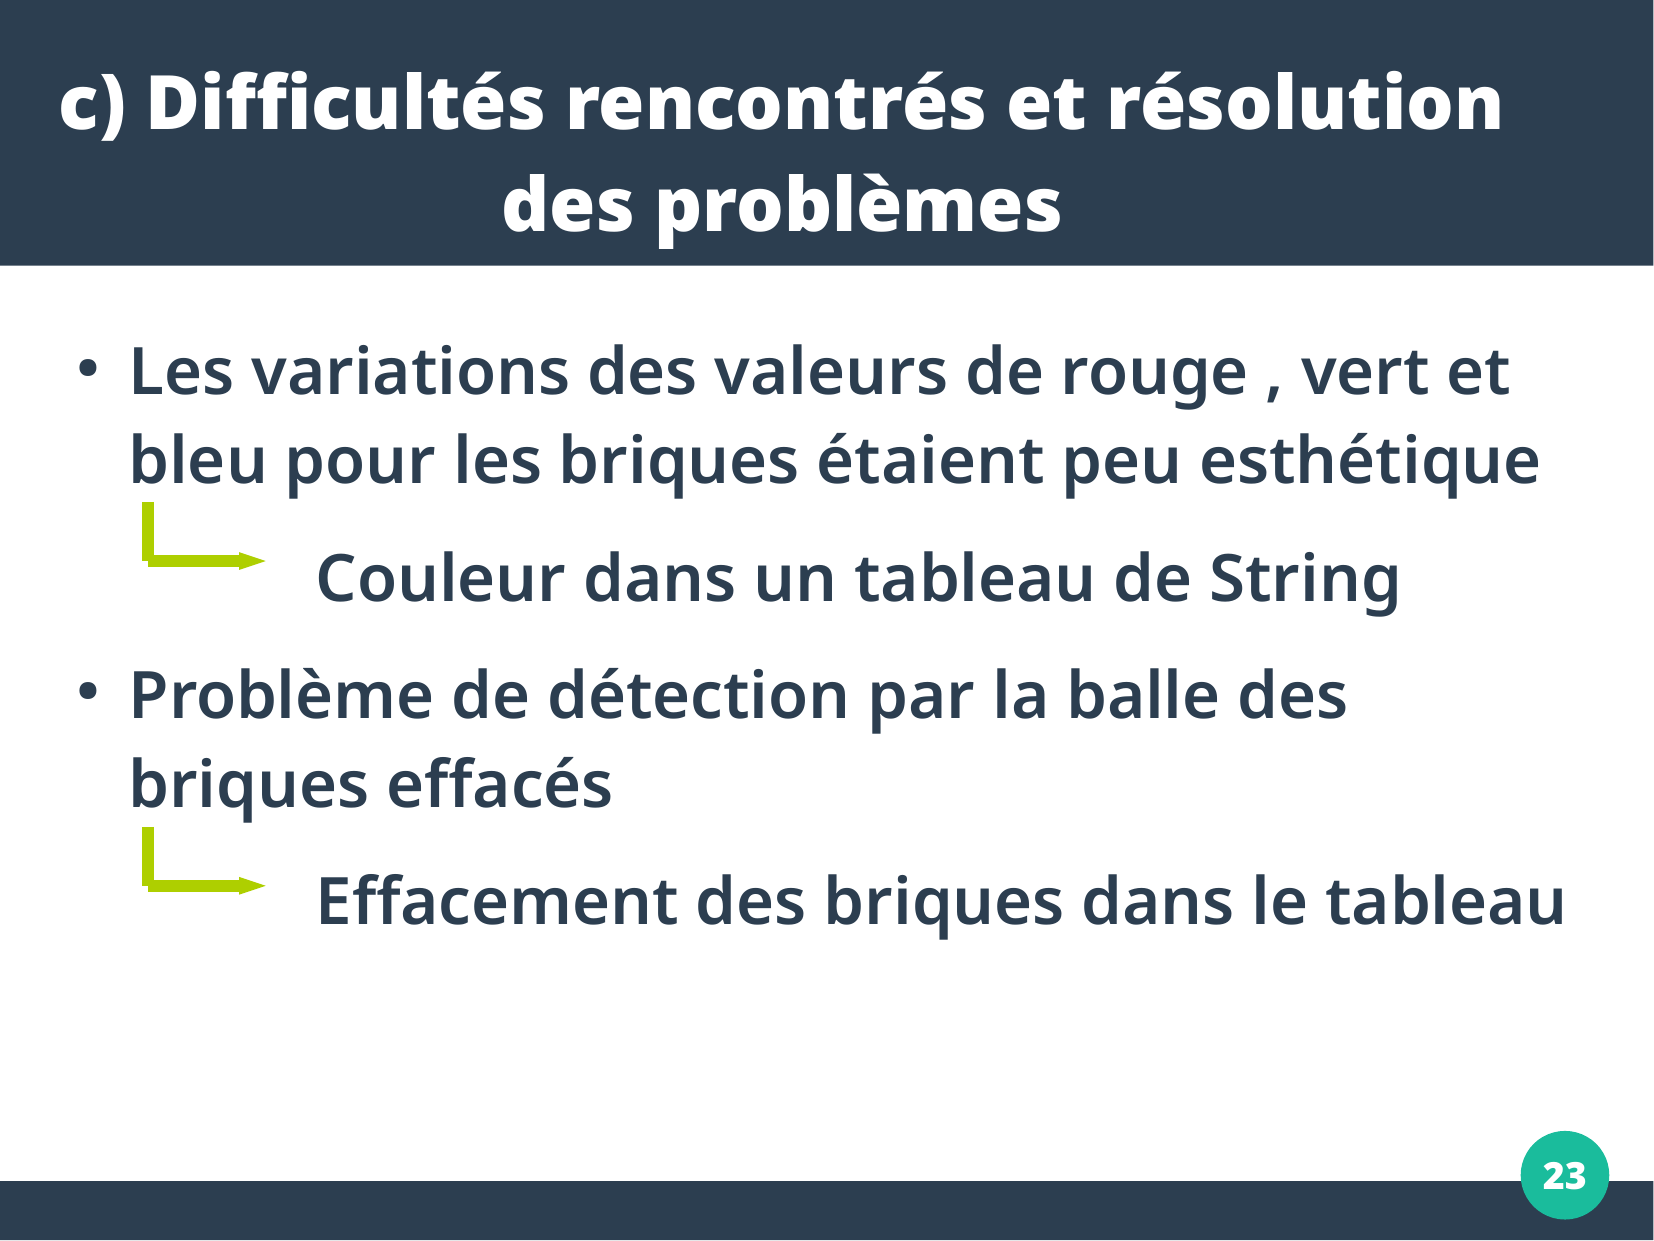

# c) Difficultés rencontrés et résolution des problèmes
Les variations des valeurs de rouge , vert et bleu pour les briques étaient peu esthétique
 Couleur dans un tableau de String
Problème de détection par la balle des briques effacés
 Effacement des briques dans le tableau
23